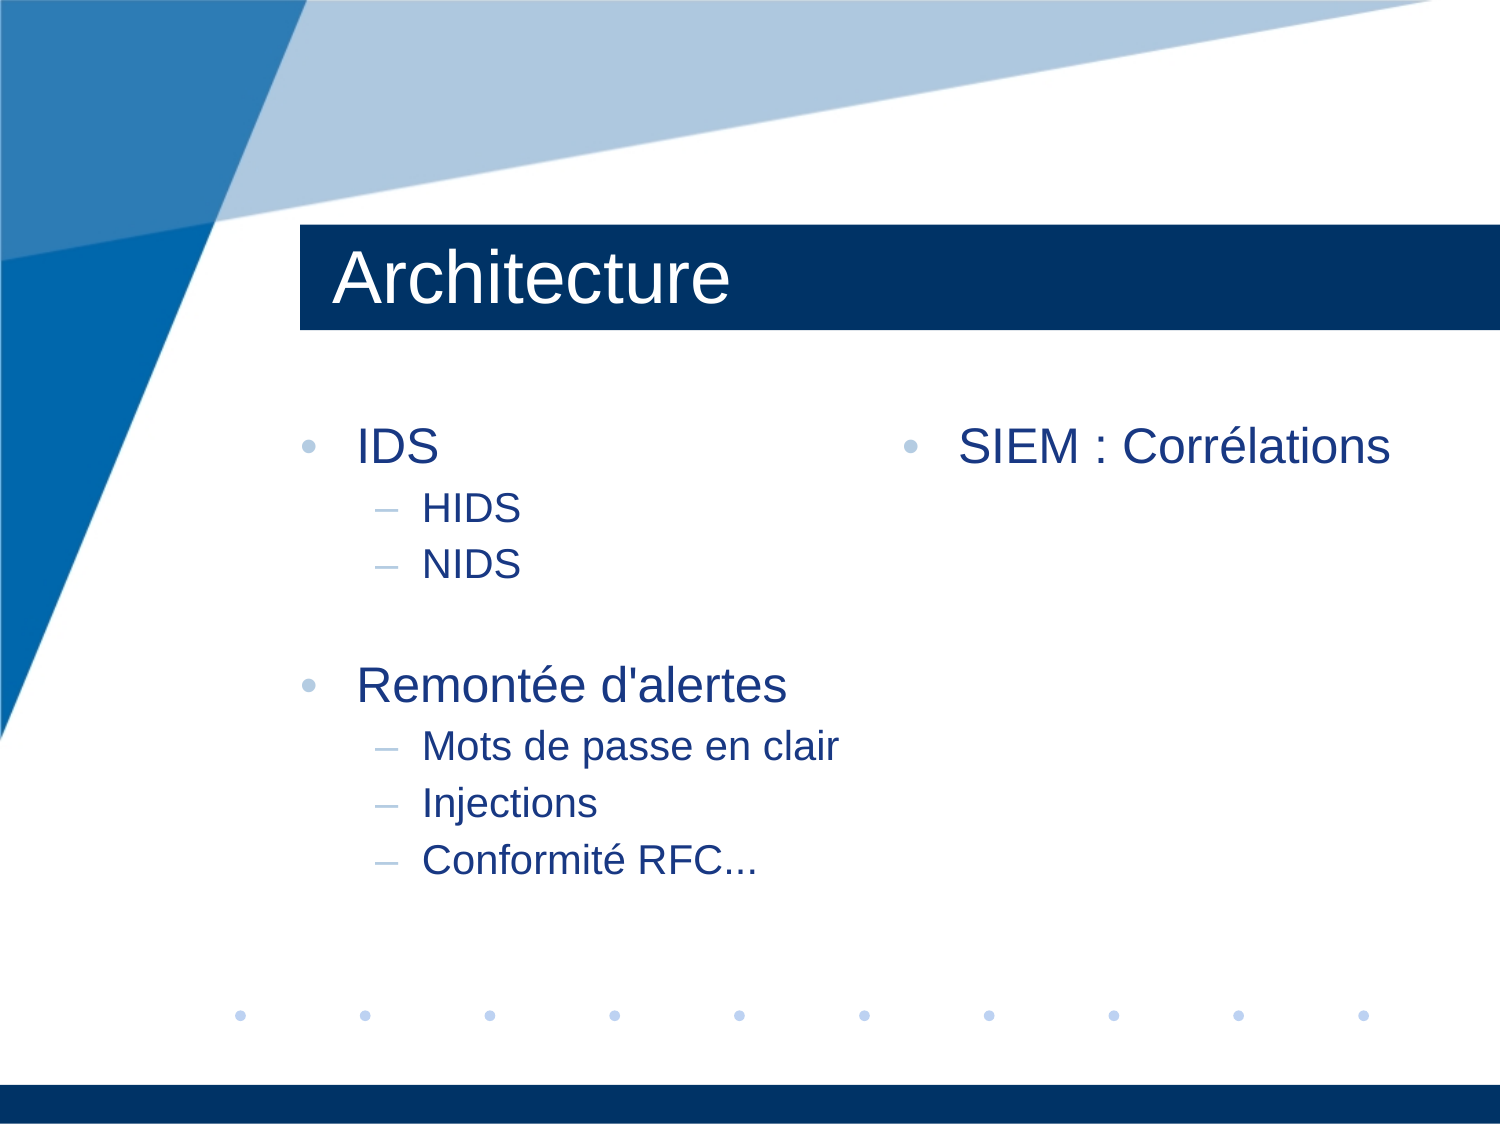

# Architecture
IDS
HIDS
NIDS
Remontée d'alertes
Mots de passe en clair
Injections
Conformité RFC...
SIEM : Corrélations